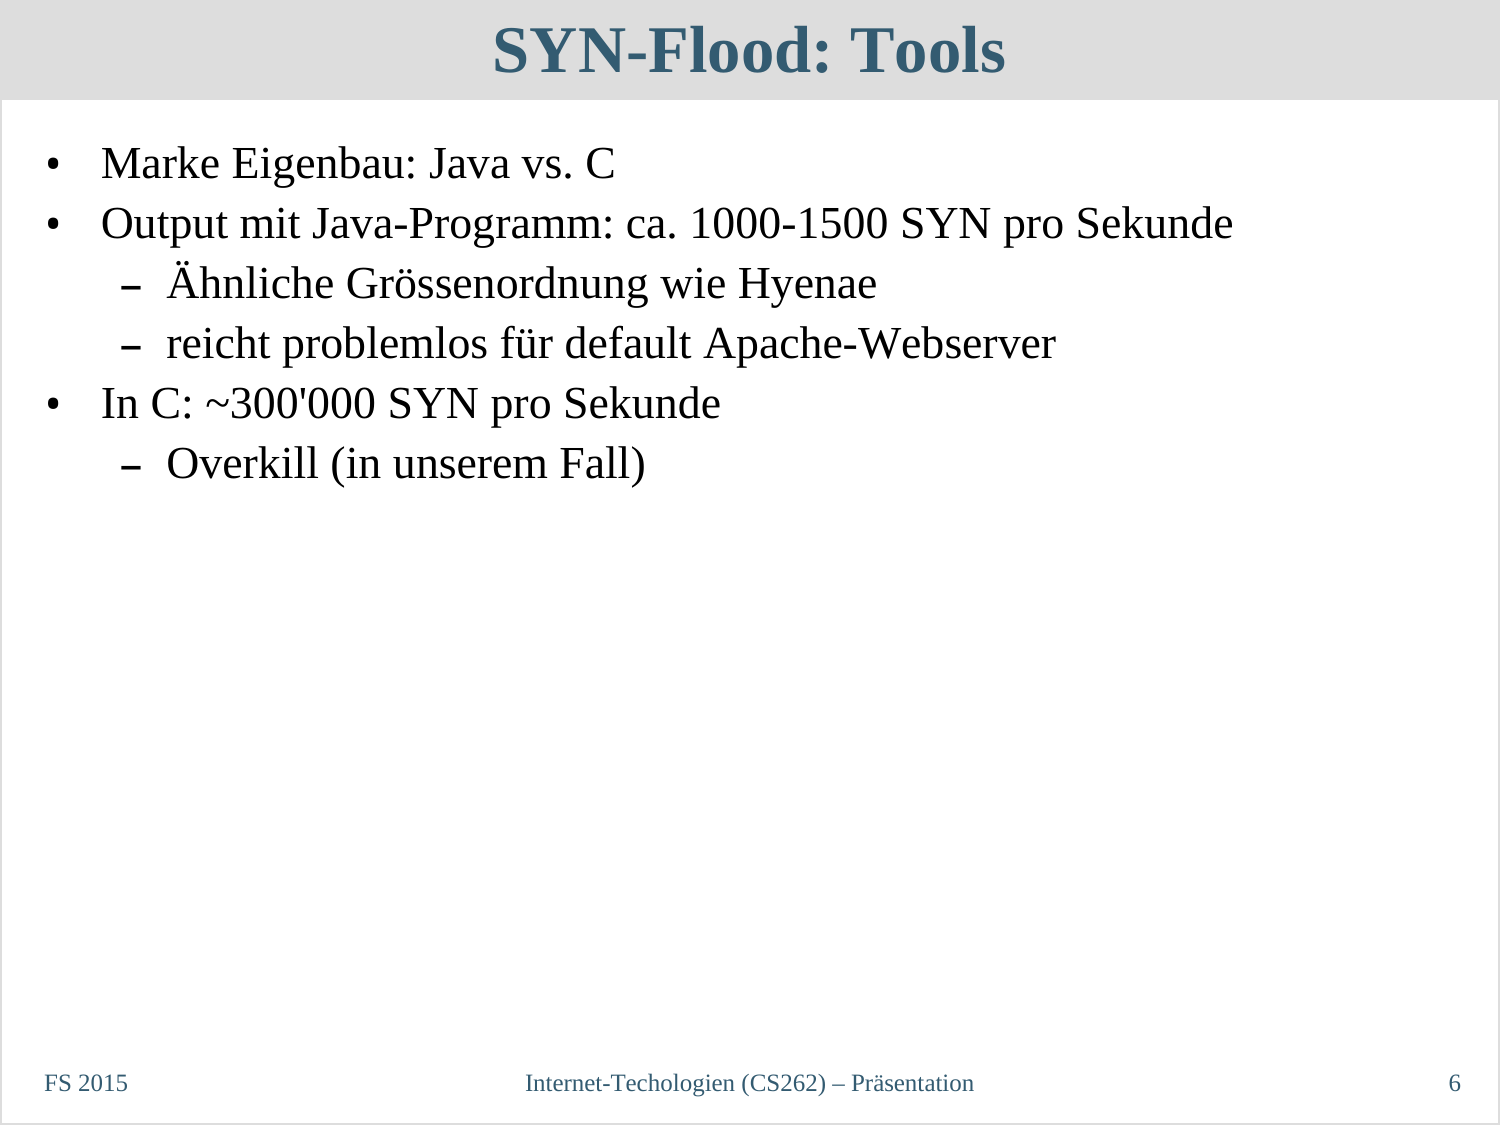

# SYN-Flood: Tools
Marke Eigenbau: Java vs. C
Output mit Java-Programm: ca. 1000-1500 SYN pro Sekunde
Ähnliche Grössenordnung wie Hyenae
reicht problemlos für default Apache-Webserver
In C: ~300'000 SYN pro Sekunde
Overkill (in unserem Fall)
FS 2015
Internet-Techologien (CS262) – Präsentation